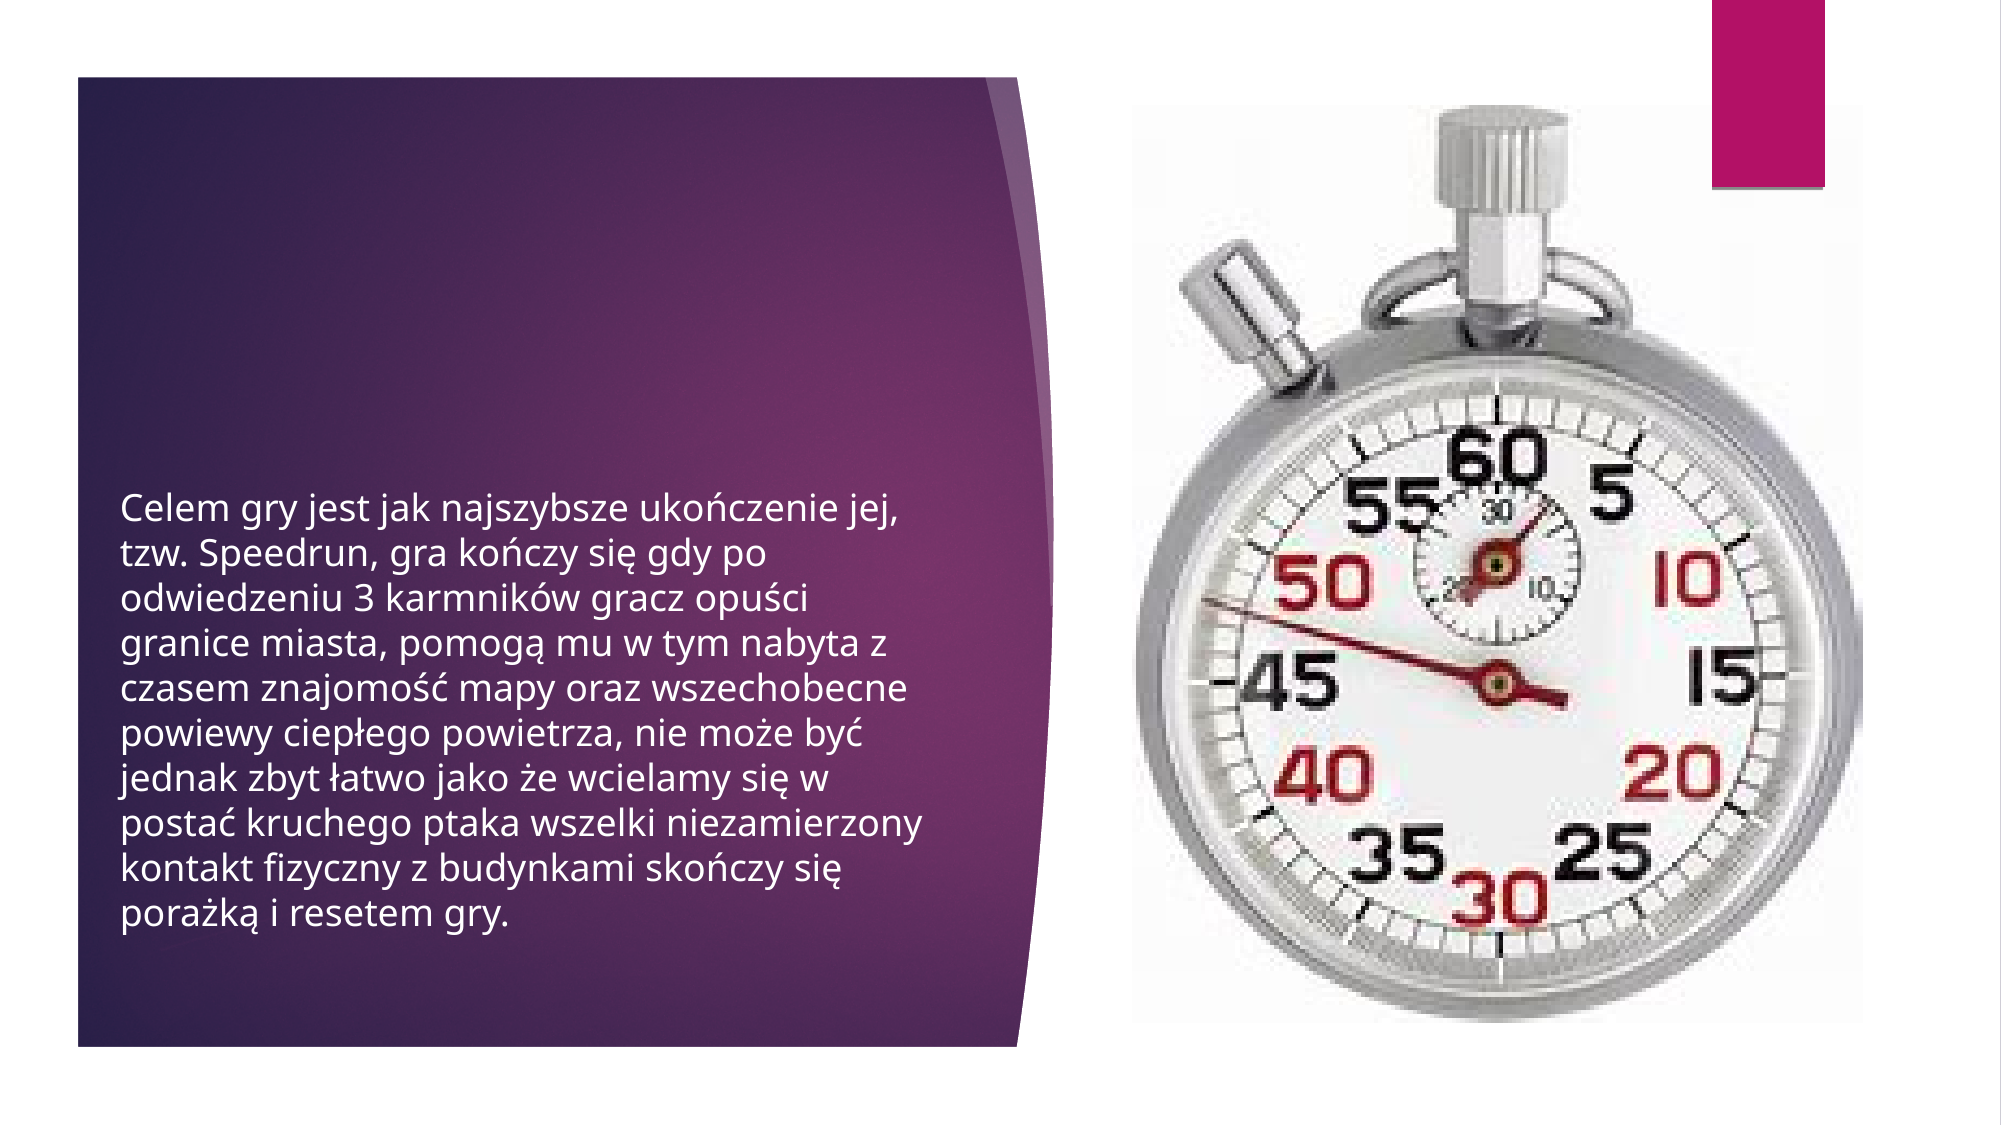

# Celem gry jest jak najszybsze ukończenie jej, tzw. Speedrun, gra kończy się gdy po odwiedzeniu 3 karmników gracz opuści granice miasta, pomogą mu w tym nabyta z czasem znajomość mapy oraz wszechobecne powiewy ciepłego powietrza, nie może być jednak zbyt łatwo jako że wcielamy się w postać kruchego ptaka wszelki niezamierzony kontakt fizyczny z budynkami skończy się porażką i resetem gry.